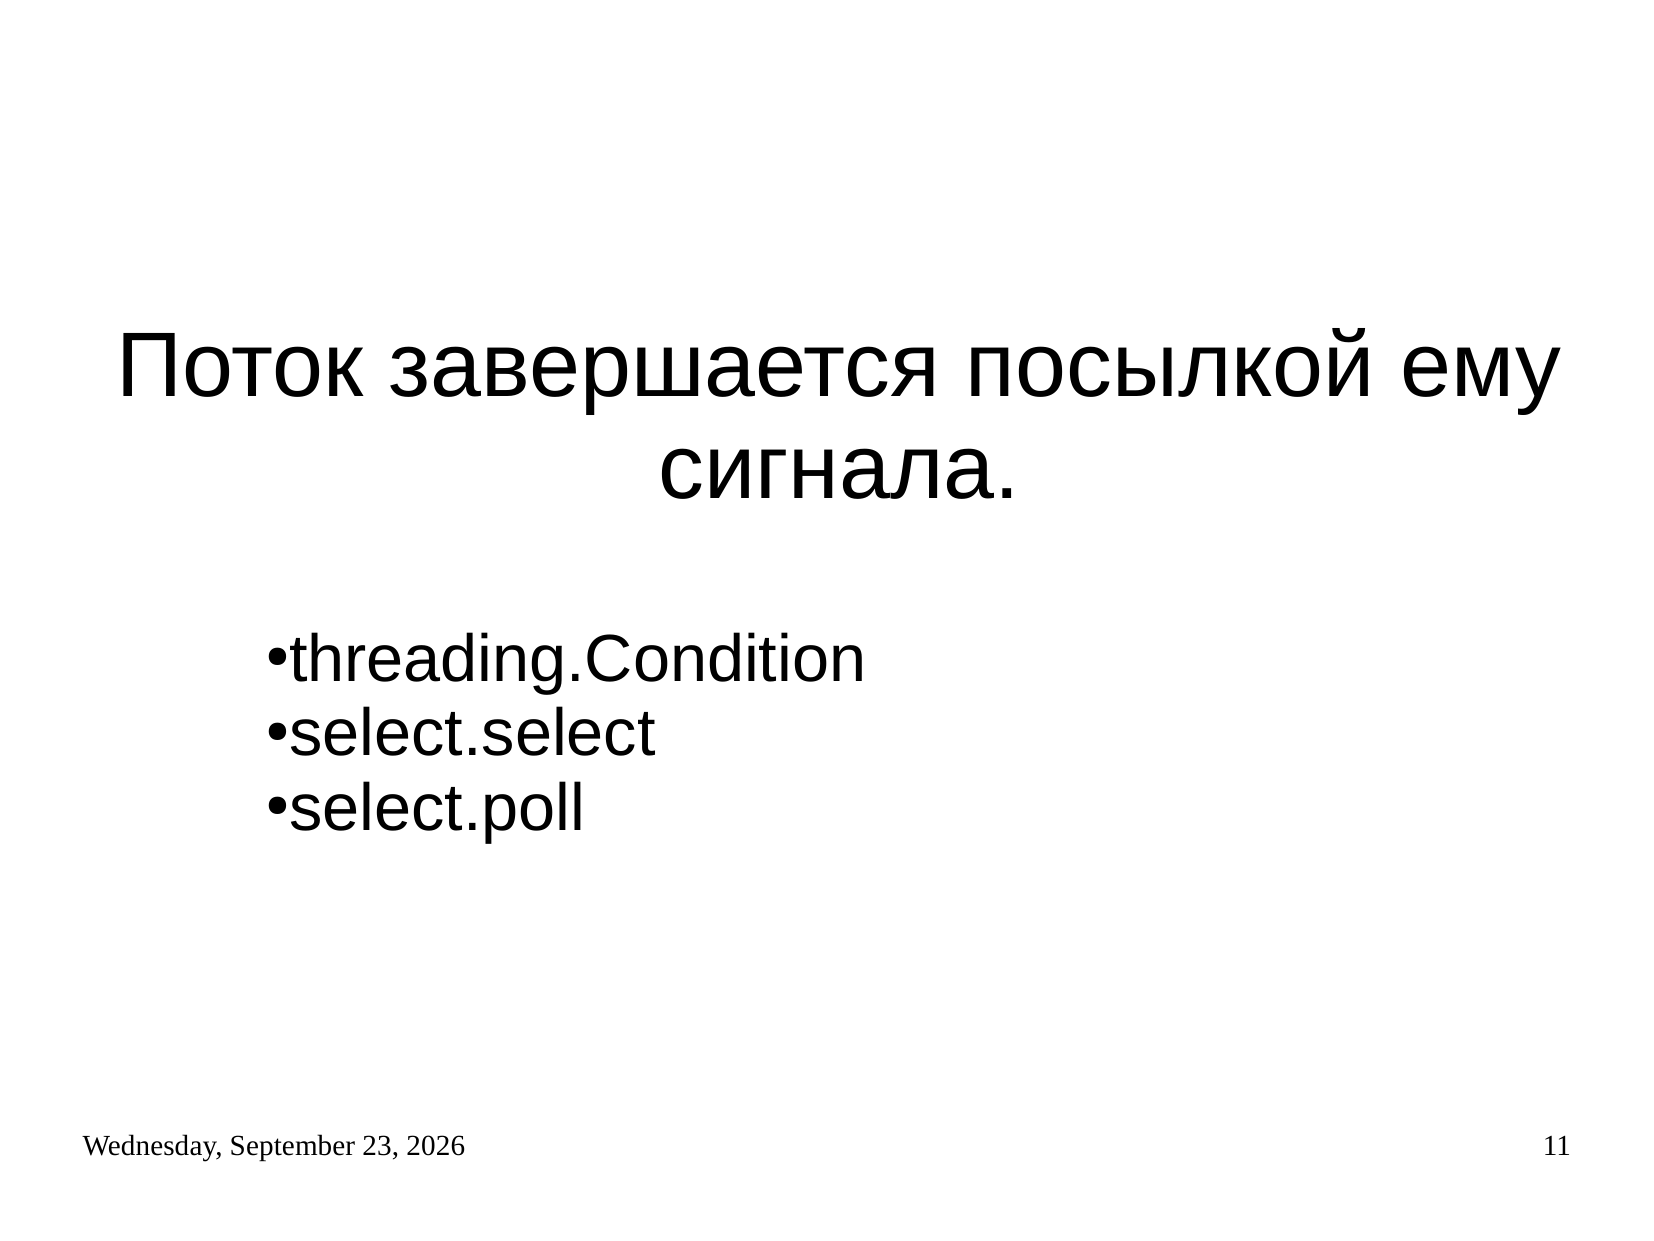

# Поток завершается посылкой ему сигнала.
threading.Condition
select.select
select.poll
11